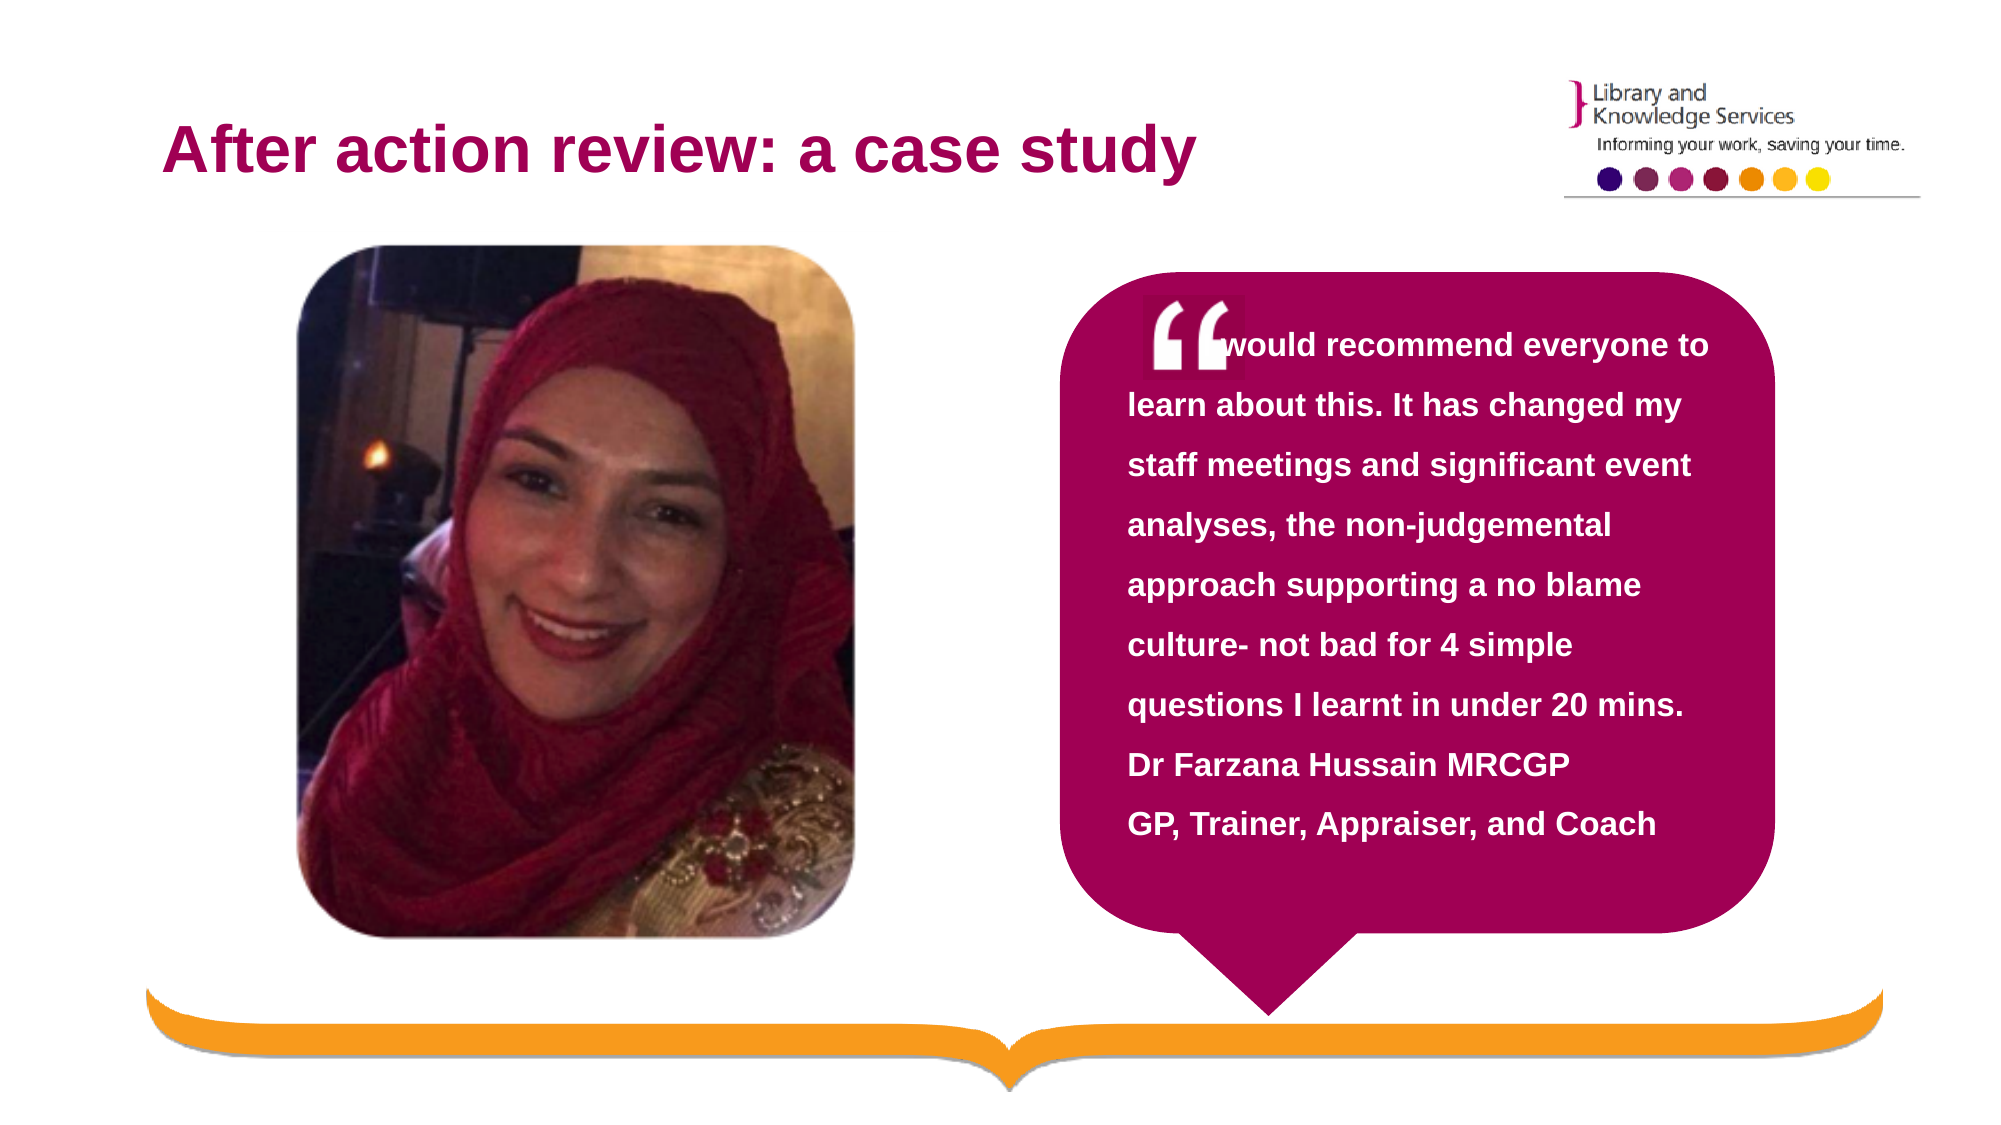

# After action review: a case study
	I would recommend everyone to learn about this. It has changed my staff meetings and significant event analyses, the non-judgemental approach supporting a no blame culture- not bad for 4 simple questions I learnt in under 20 mins.
Dr Farzana Hussain MRCGP
GP, Trainer, Appraiser, and Coach